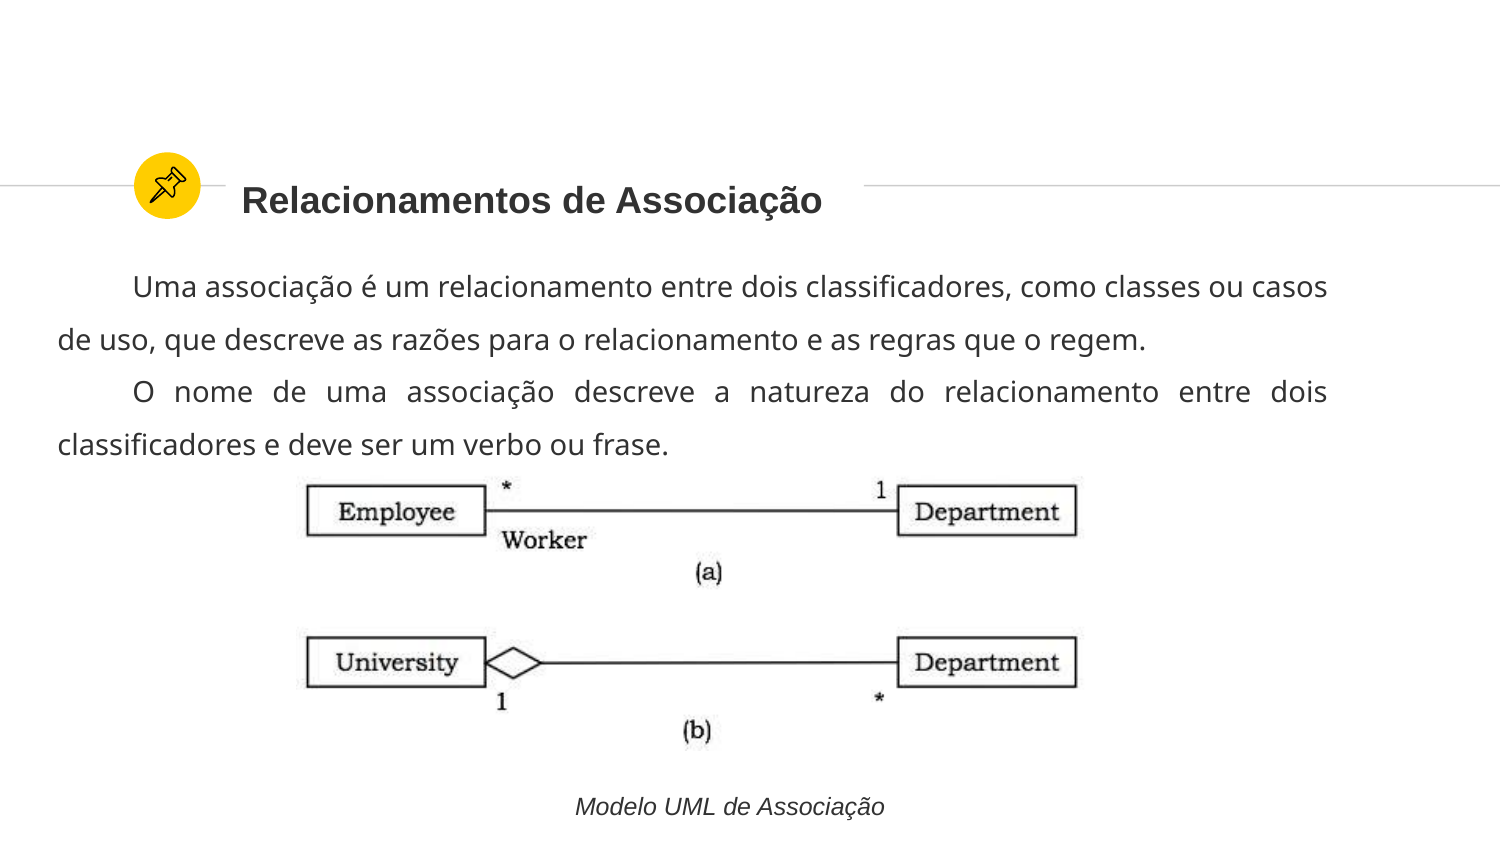

# Relacionamentos de Associação
Uma associação é um relacionamento entre dois classificadores, como classes ou casos de uso, que descreve as razões para o relacionamento e as regras que o regem.
O nome de uma associação descreve a natureza do relacionamento entre dois classificadores e deve ser um verbo ou frase.
Modelo UML de Associação